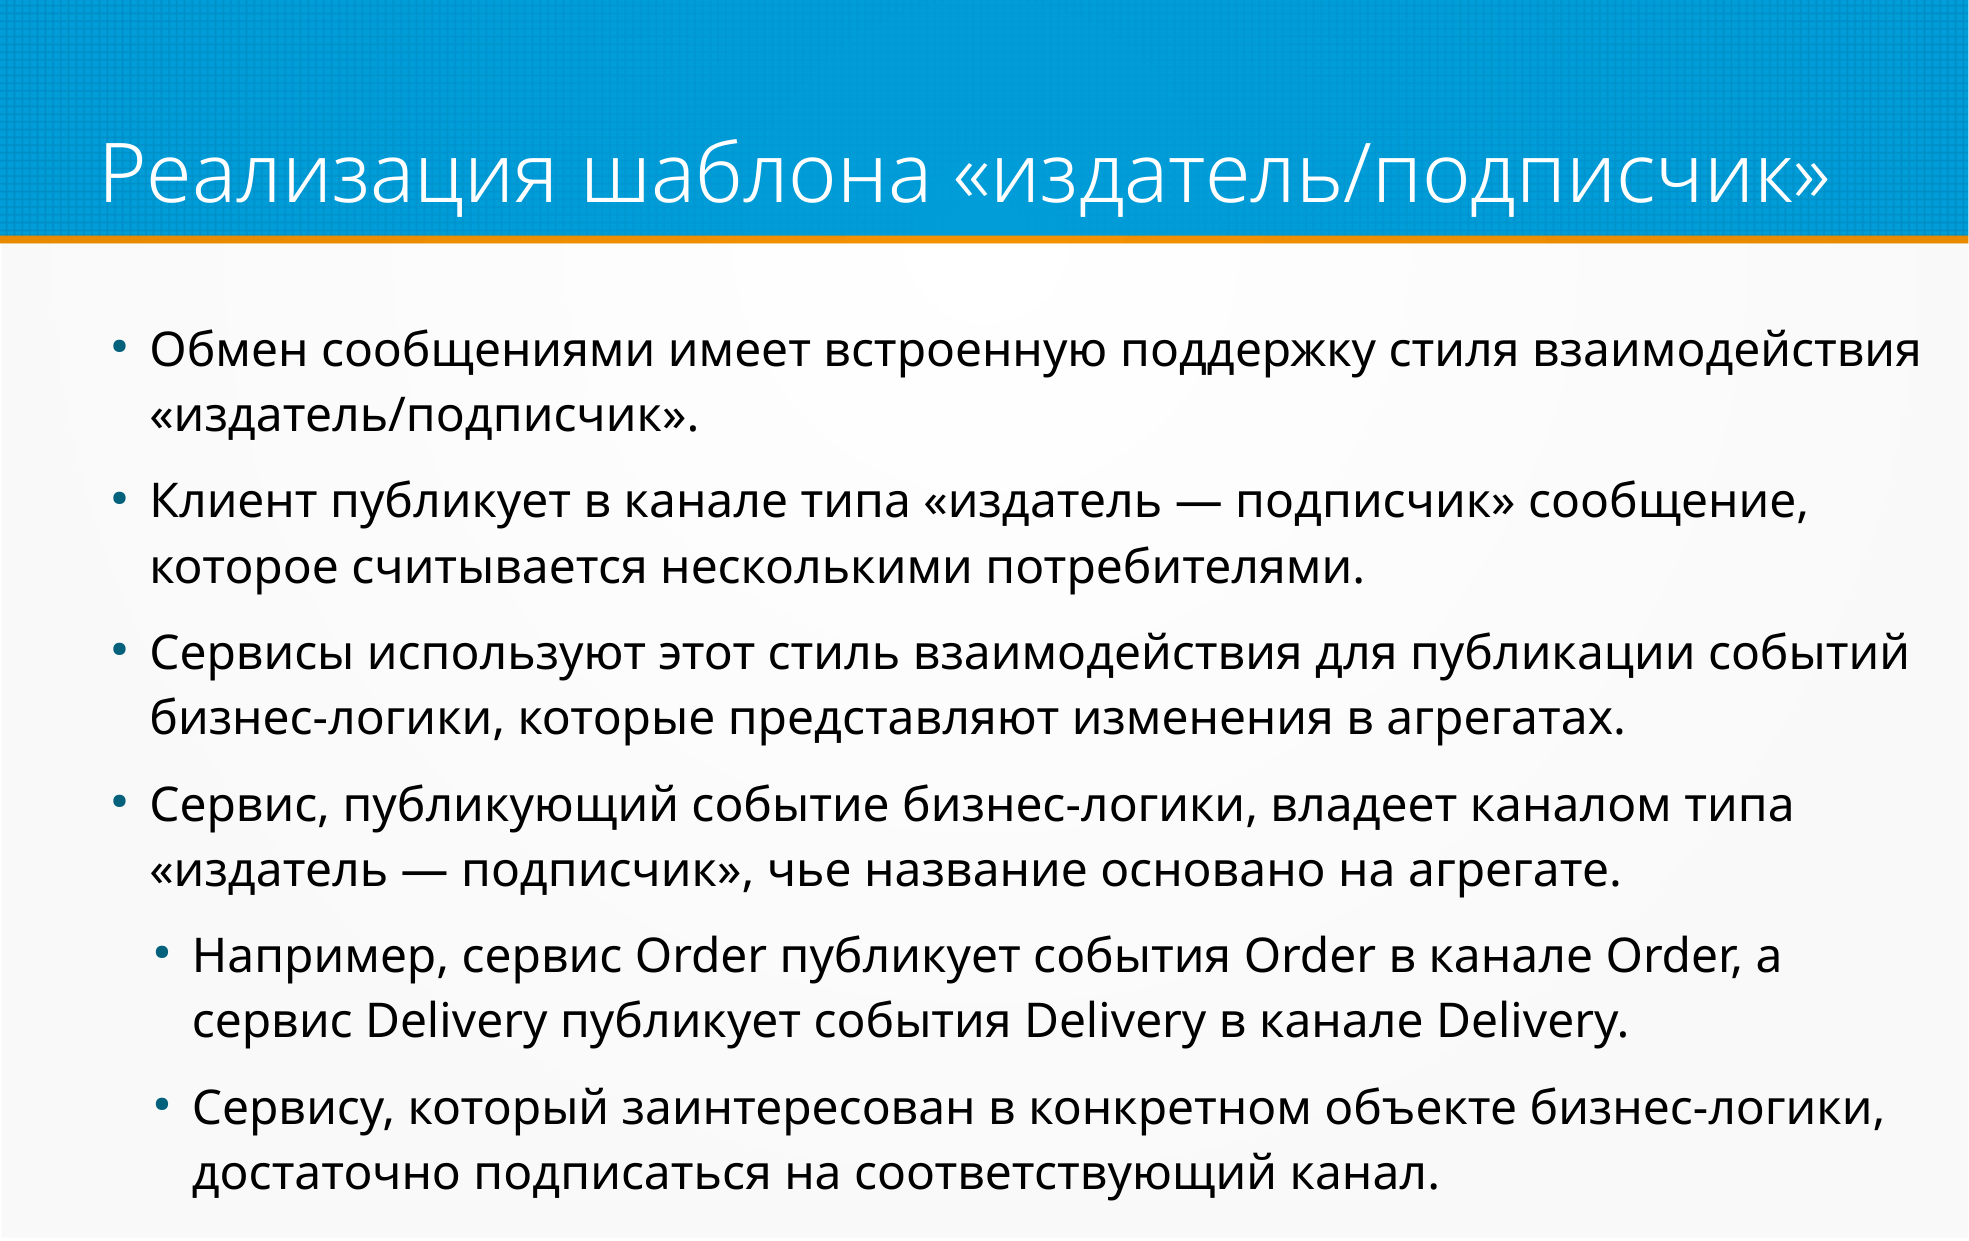

# Реализация шаблона «издатель/подписчик»
Обмен сообщениями имеет встроенную поддержку стиля взаимодействия «издатель/подписчик».
Клиент публикует в канале типа «издатель — подписчик» сообщение, которое считывается несколькими потребителями.
Сервисы используют этот стиль взаимодействия для публикации событий бизнес-логики, которые представляют изменения в агрегатах.
Сервис, публикующий событие бизнес-логики, владеет каналом типа «издатель — подписчик», чье название основано на агрегате.
Например, сервис Order публикует события Order в канале Order, а сервис Delivery публикует события Delivery в канале Delivery.
Сервису, который заинтересован в конкретном объекте бизнес-логики, достаточно подписаться на соответствующий канал.